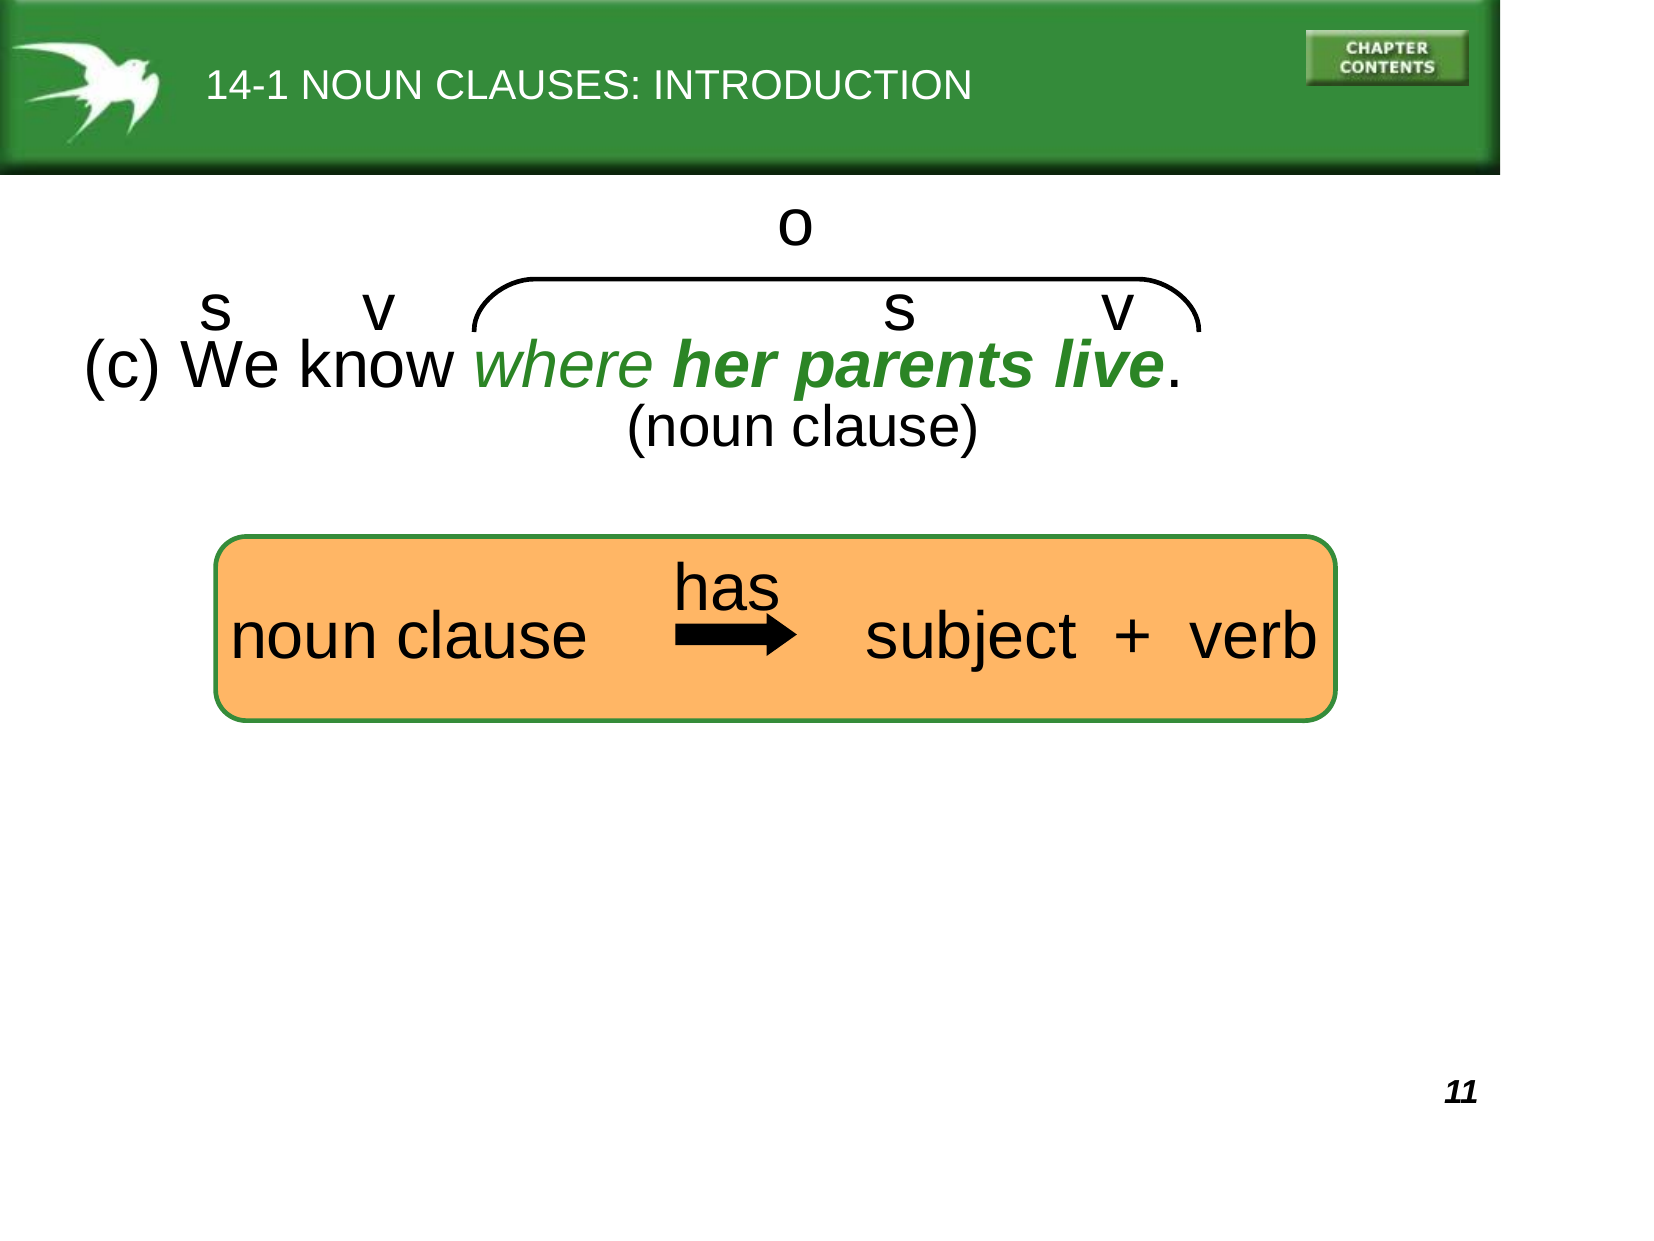

14-1 NOUN CLAUSES: INTRODUCTION
o
s v
s v
(c) We know where her parents live.
(noun clause)
has
noun clause subject + verb